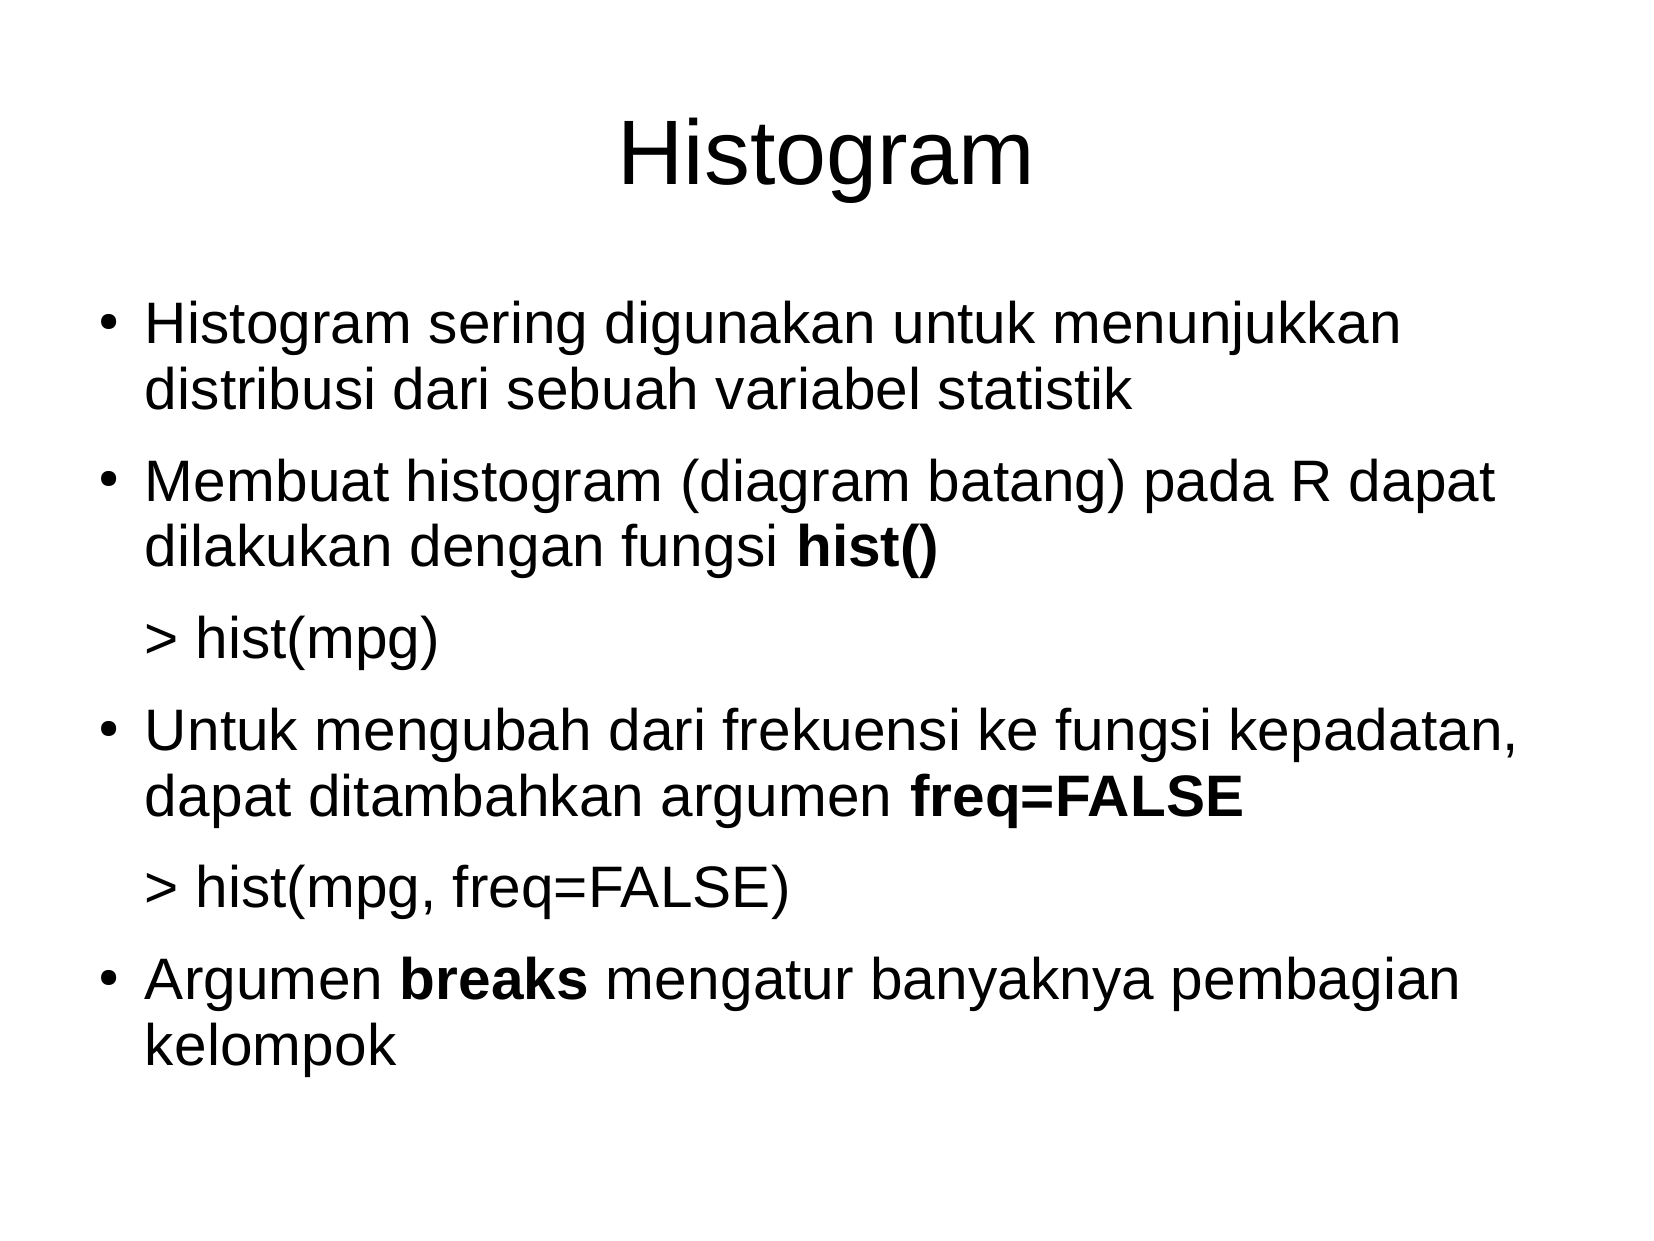

# Histogram
Histogram sering digunakan untuk menunjukkan distribusi dari sebuah variabel statistik
Membuat histogram (diagram batang) pada R dapat dilakukan dengan fungsi hist()
> hist(mpg)
Untuk mengubah dari frekuensi ke fungsi kepadatan, dapat ditambahkan argumen freq=FALSE
> hist(mpg, freq=FALSE)
Argumen breaks mengatur banyaknya pembagian kelompok